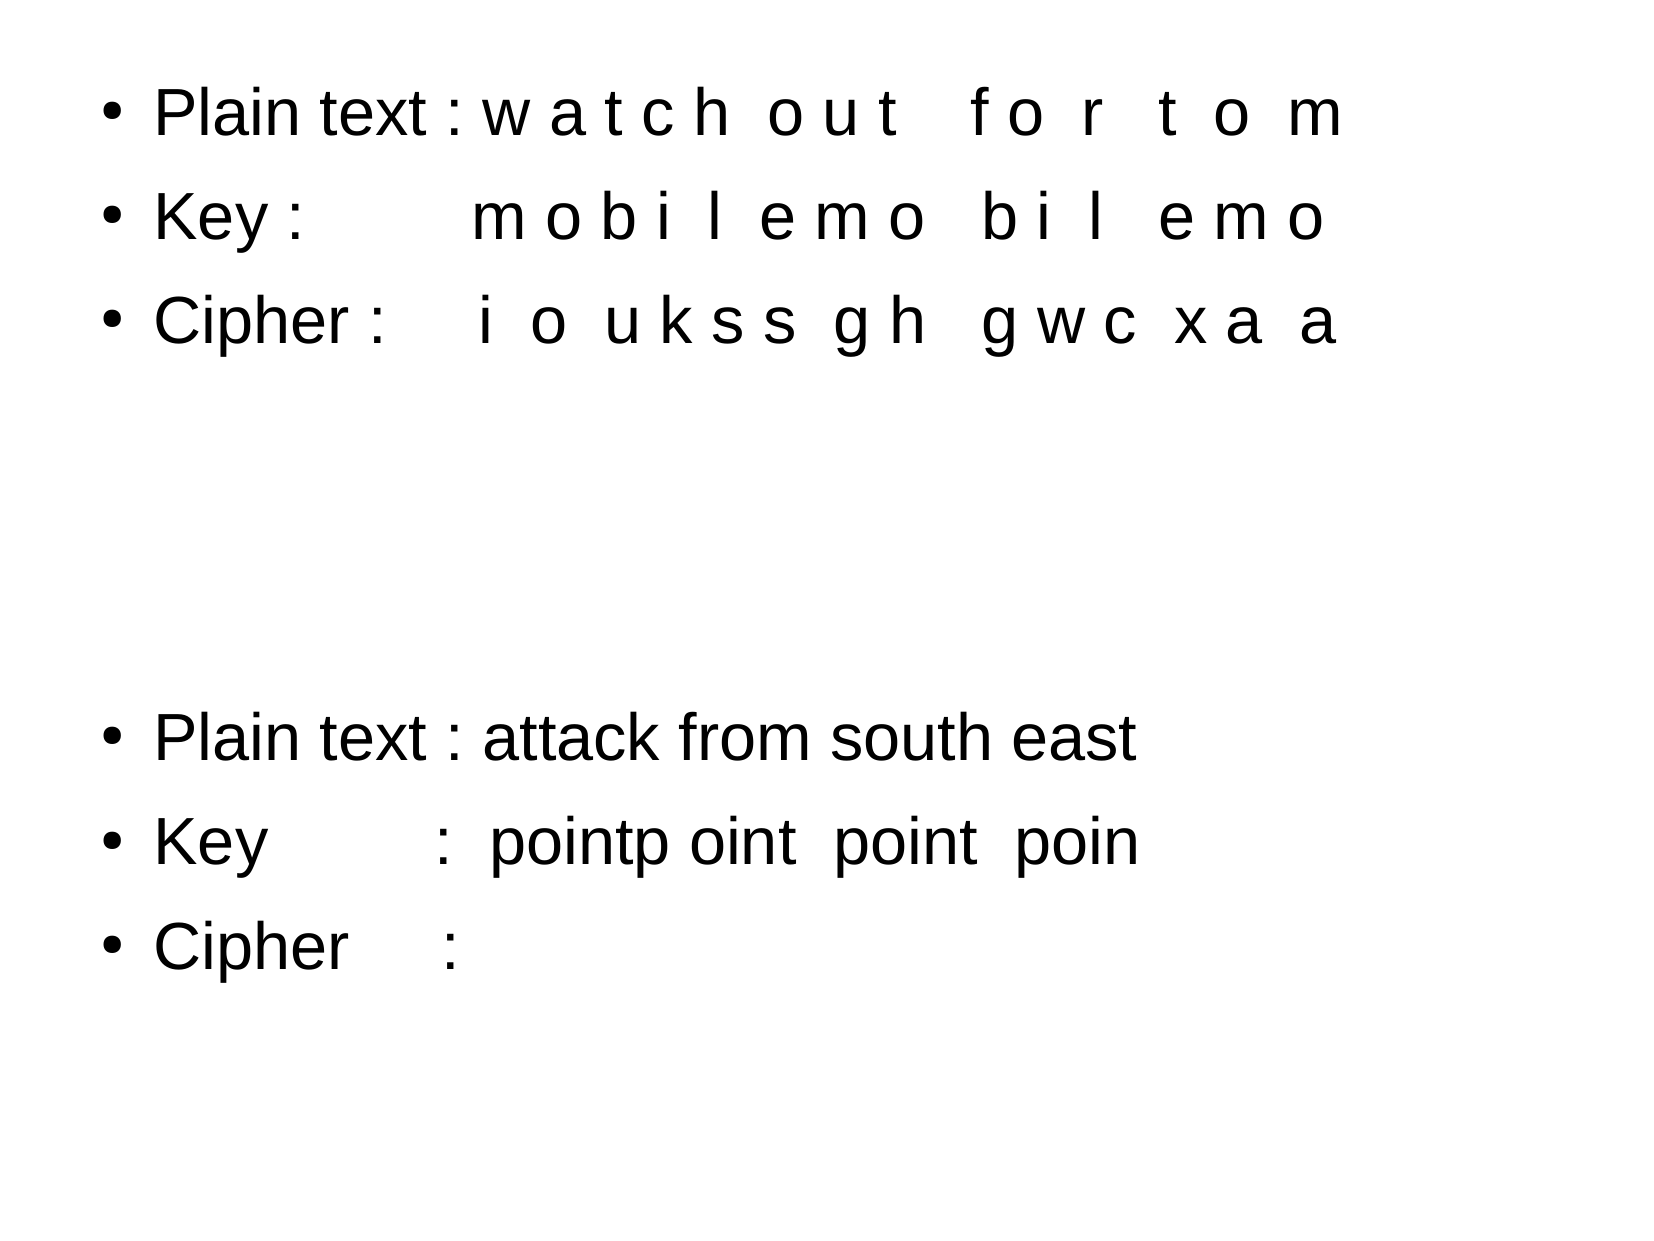

# Plain text : w a t c h o u t f o r t o m
Key : m o b i l e m o b i l e m o
Cipher : i o u k s s g h g w c x a a
Plain text : attack from south east
Key : pointp oint point poin
Cipher :